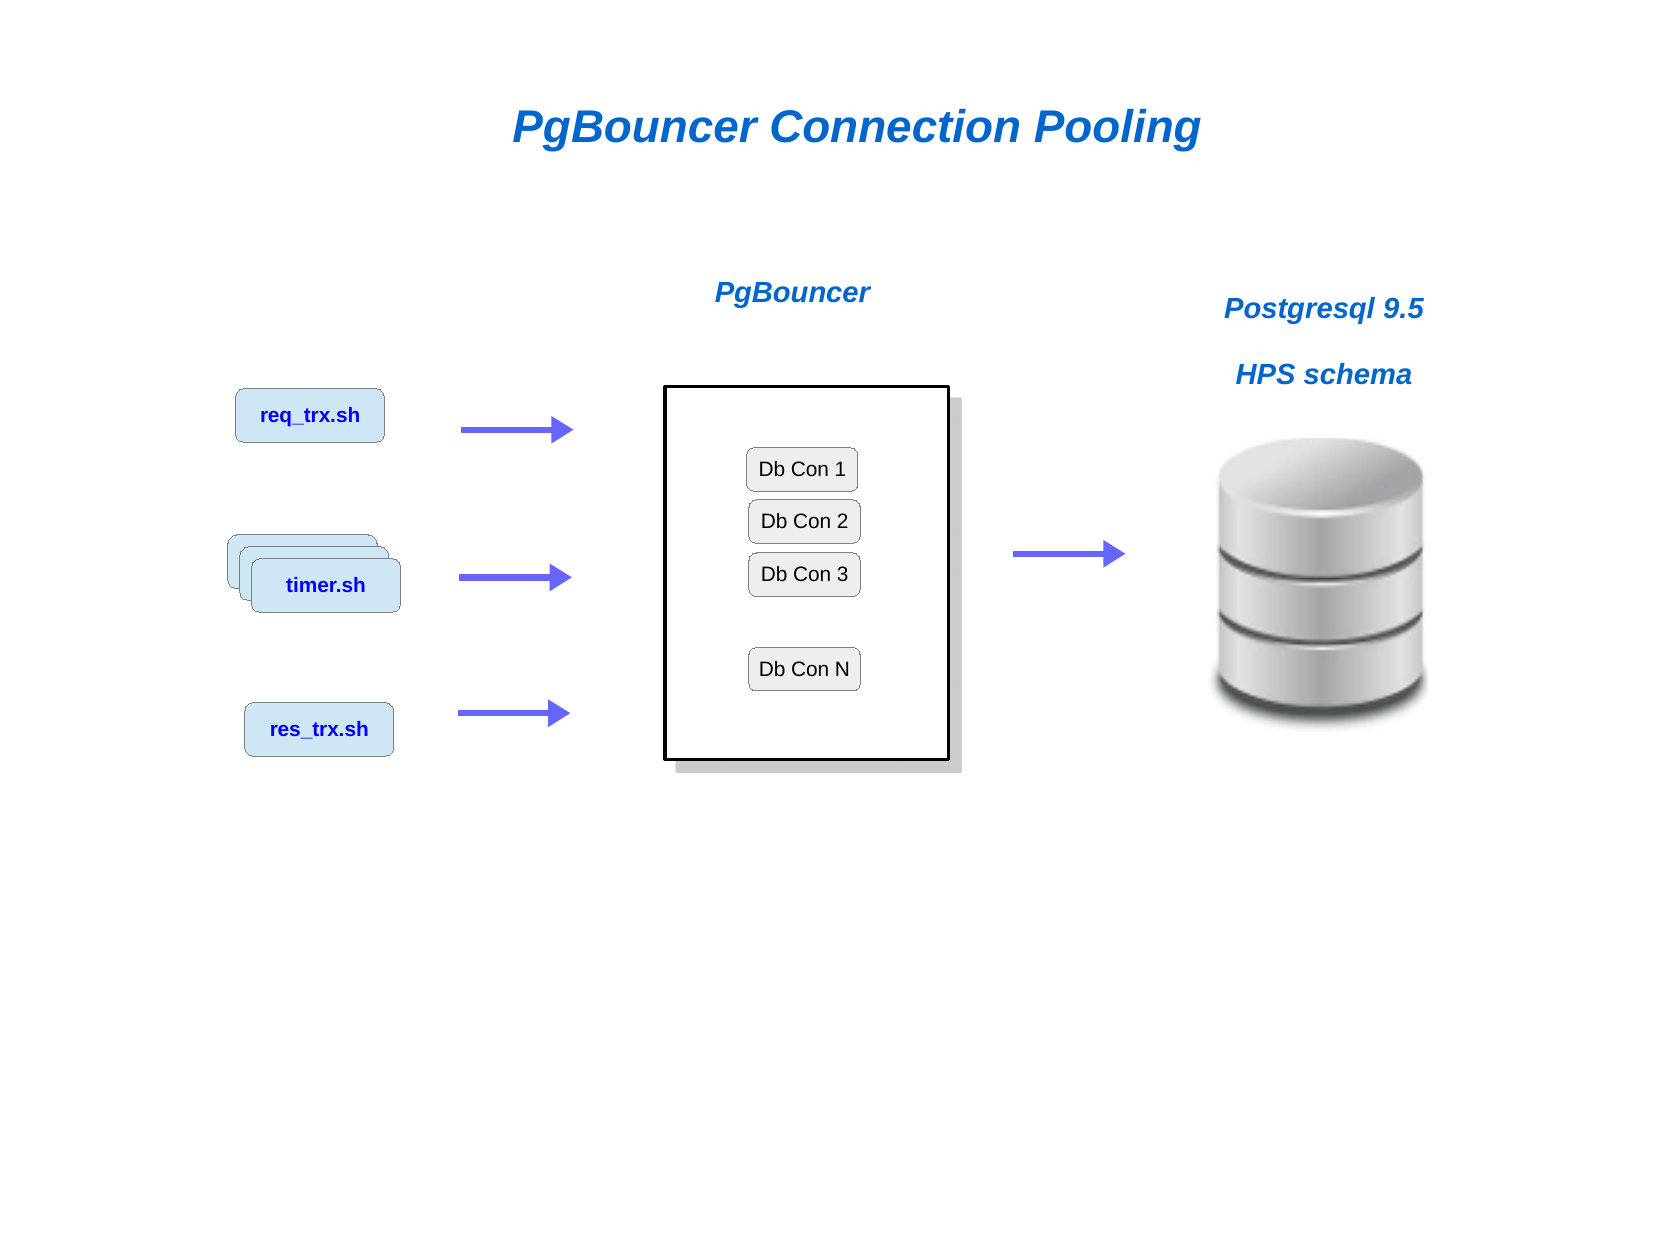

PgBouncer Connection Pooling
PgBouncer
Postgresql 9.5
HPS schema
req_trx.sh
Db Con 1
Db Con 2
Db Con 3
Db Con N
timer
timer
timer.sh
res_trx.sh